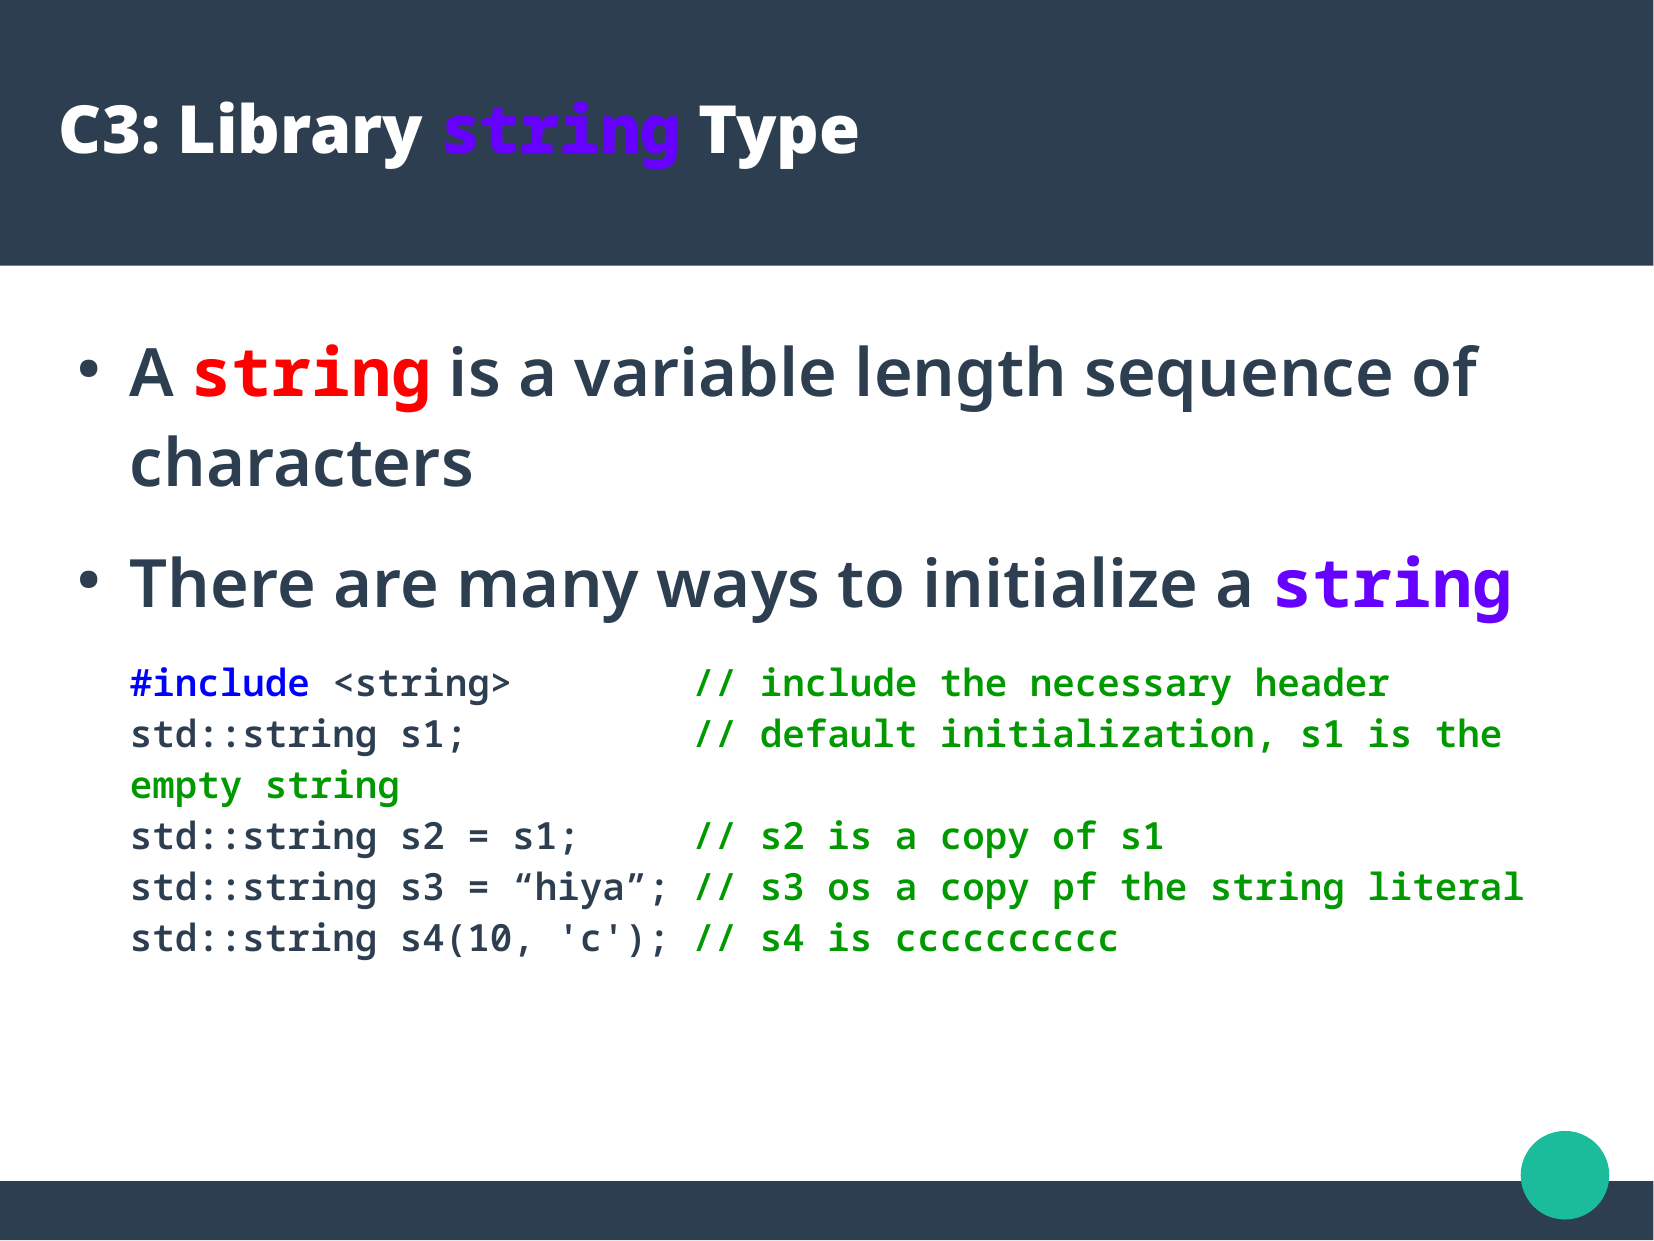

# C3: Library string Type
A string is a variable length sequence of characters
There are many ways to initialize a string
#include <string> // include the necessary header
std::string s1; // default initialization, s1 is the empty string
std::string s2 = s1; // s2 is a copy of s1
std::string s3 = “hiya”; // s3 os a copy pf the string literal
std::string s4(10, 'c'); // s4 is cccccccccc